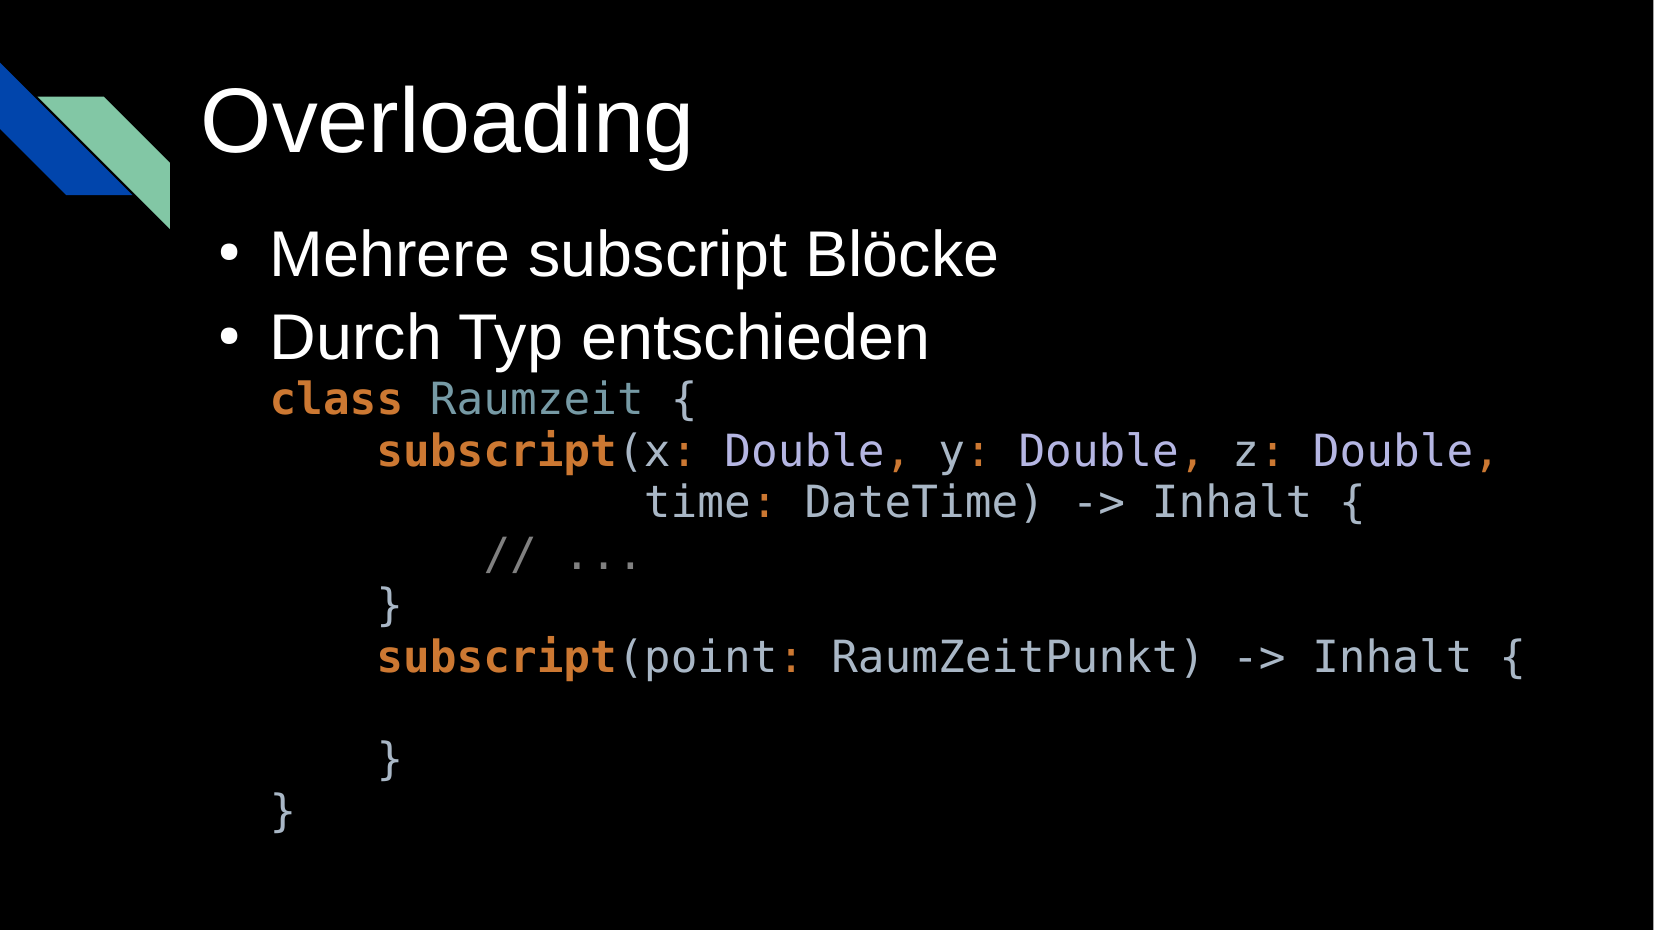

# Overloading
Mehrere subscript Blöcke
Durch Typ entschieden
class Raumzeit {
 subscript(x: Double, y: Double, z: Double,
 time: DateTime) -> Inhalt {
 // ...
 }
 subscript(point: RaumZeitPunkt) -> Inhalt {
 }
}